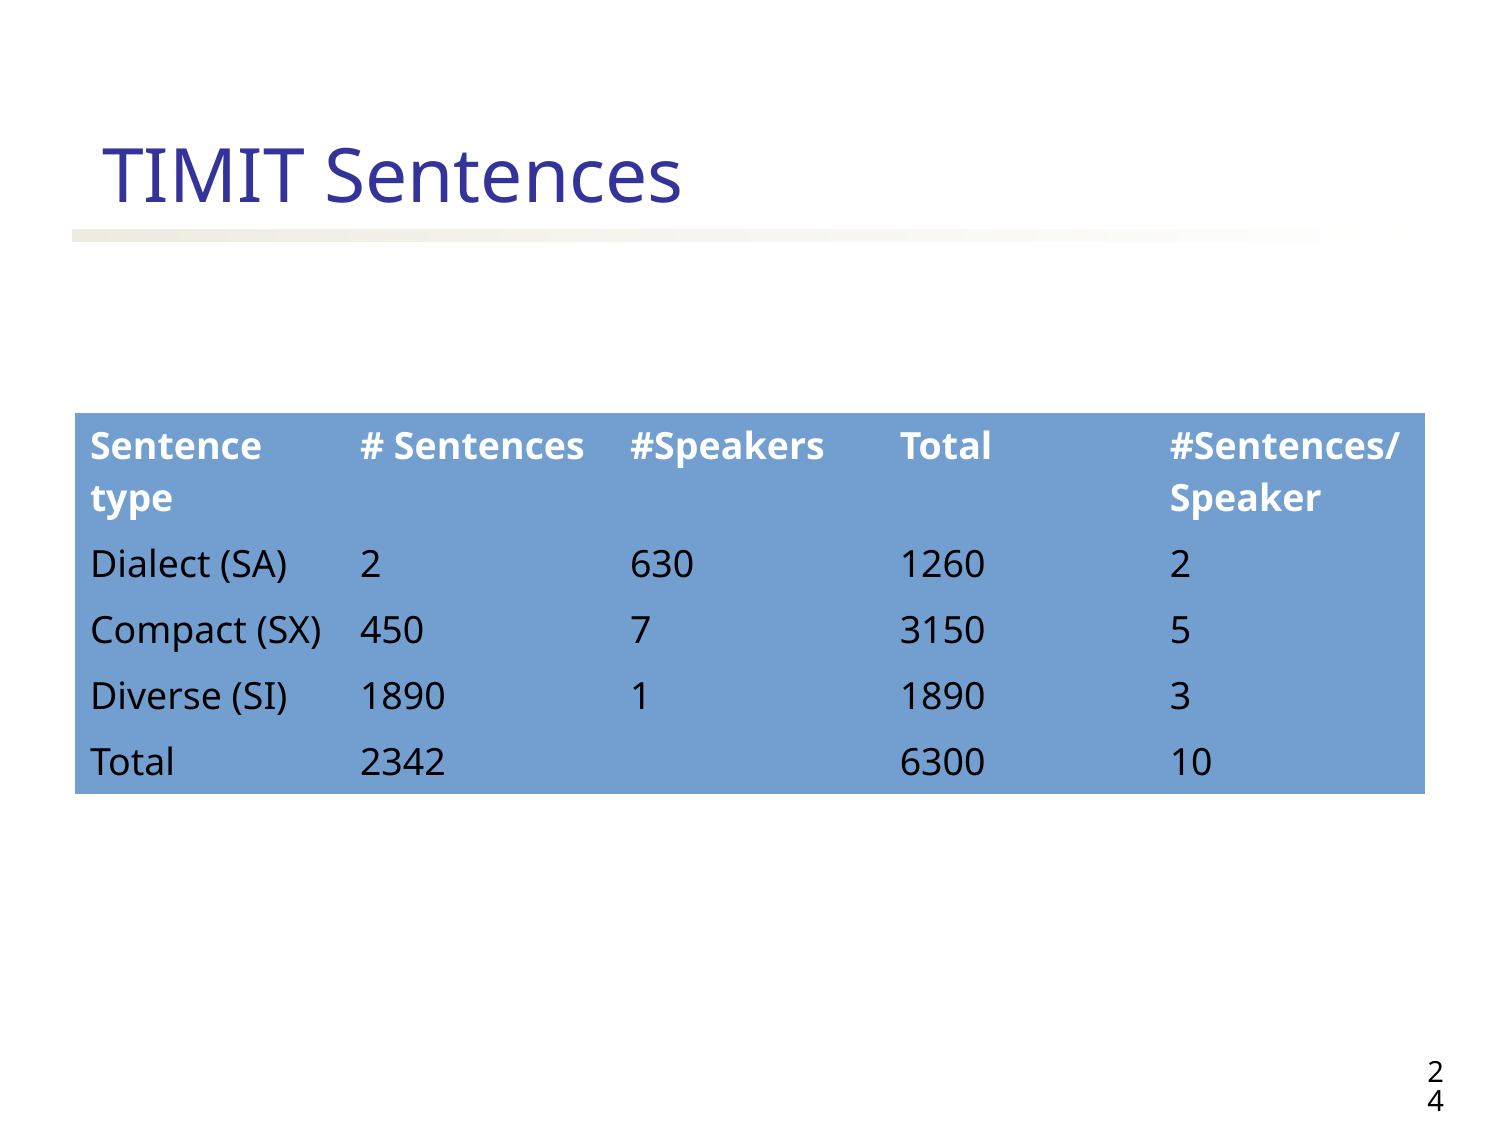

TIMIT Sentences
| Sentence type | # Sentences | #Speakers | Total | #Sentences/Speaker |
| --- | --- | --- | --- | --- |
| Dialect (SA) | 2 | 630 | 1260 | 2 |
| Compact (SX) | 450 | 7 | 3150 | 5 |
| Diverse (SI) | 1890 | 1 | 1890 | 3 |
| Total | 2342 | | 6300 | 10 |